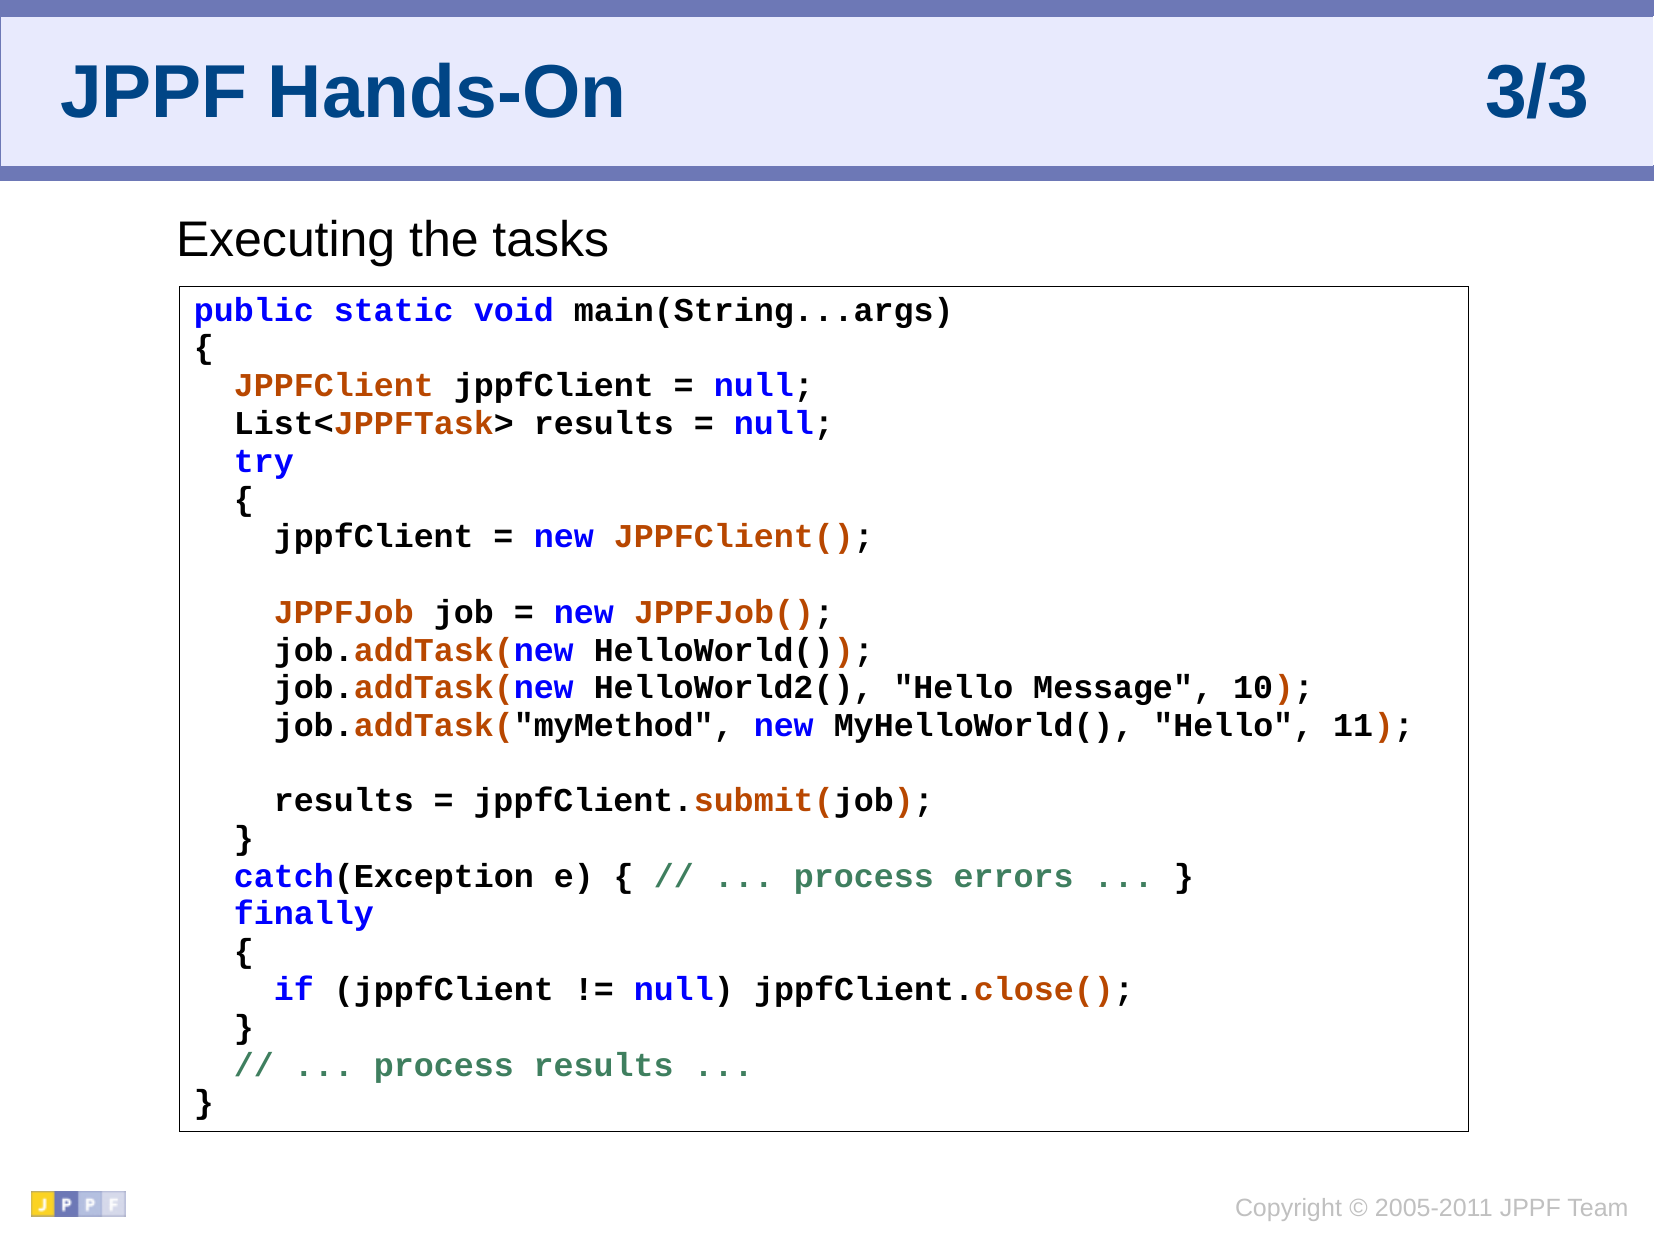

# JPPF Hands-On												3/3
Executing the tasks
public static void main(String...args)
{
 JPPFClient jppfClient = null;
 List<JPPFTask> results = null;
 try
 {
 jppfClient = new JPPFClient();
 JPPFJob job = new JPPFJob();
 job.addTask(new HelloWorld());
 job.addTask(new HelloWorld2(), "Hello Message", 10);
 job.addTask("myMethod", new MyHelloWorld(), "Hello", 11);
 results = jppfClient.submit(job);
 }
 catch(Exception e) { // ... process errors ... }
 finally
 {
 if (jppfClient != null) jppfClient.close();
 }
 // ... process results ...
}